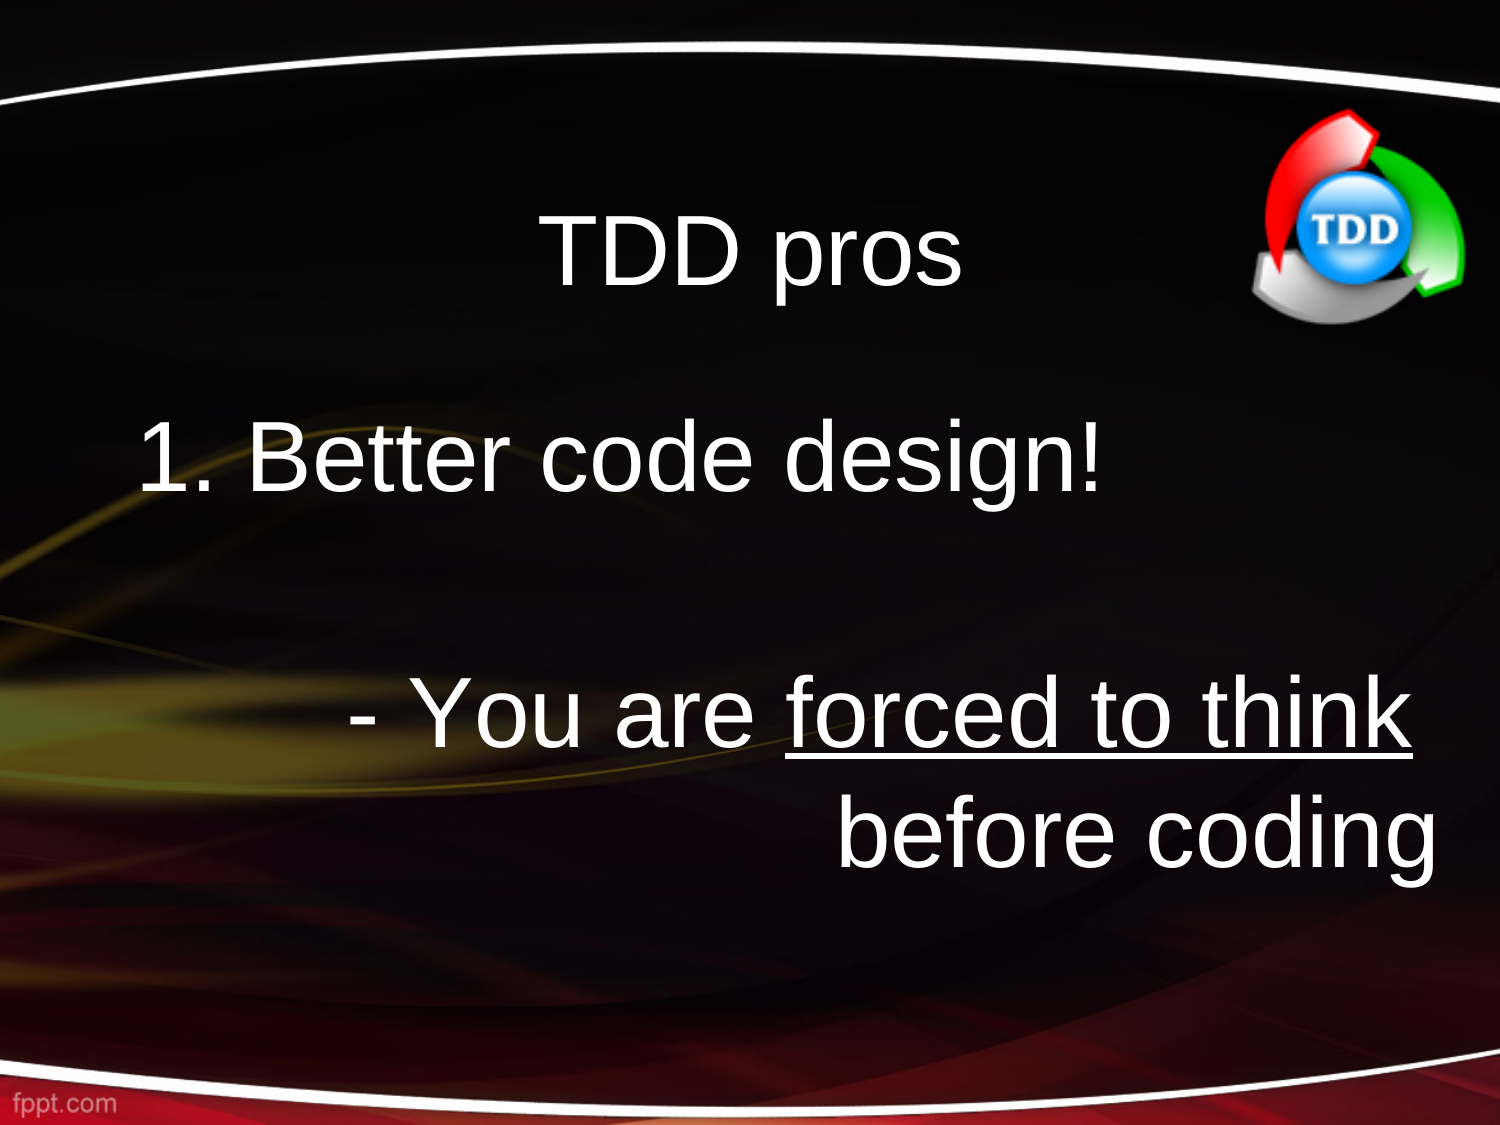

# TDD pros
1. Better code design!
- You are forced to think
before coding